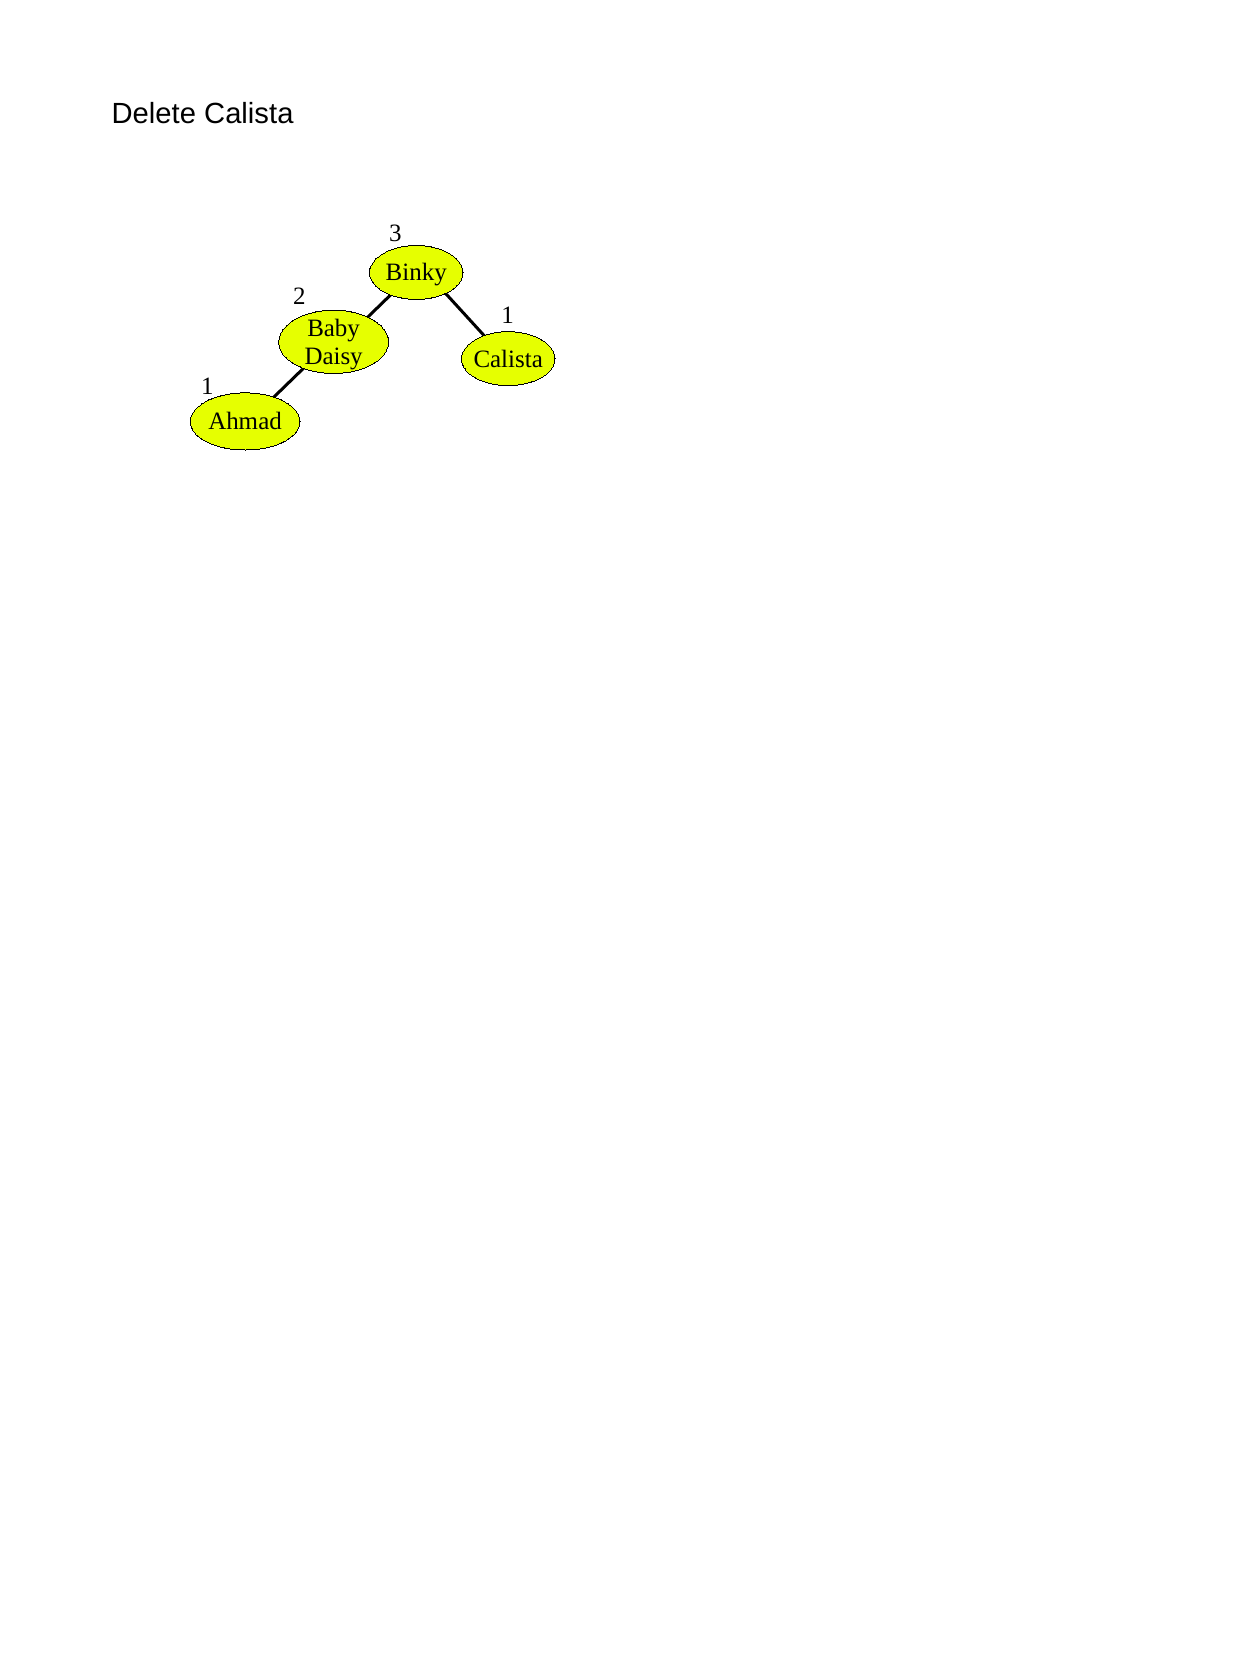

Delete Calista
3
Binky
2
1
Baby
Daisy
Calista
1
Ahmad